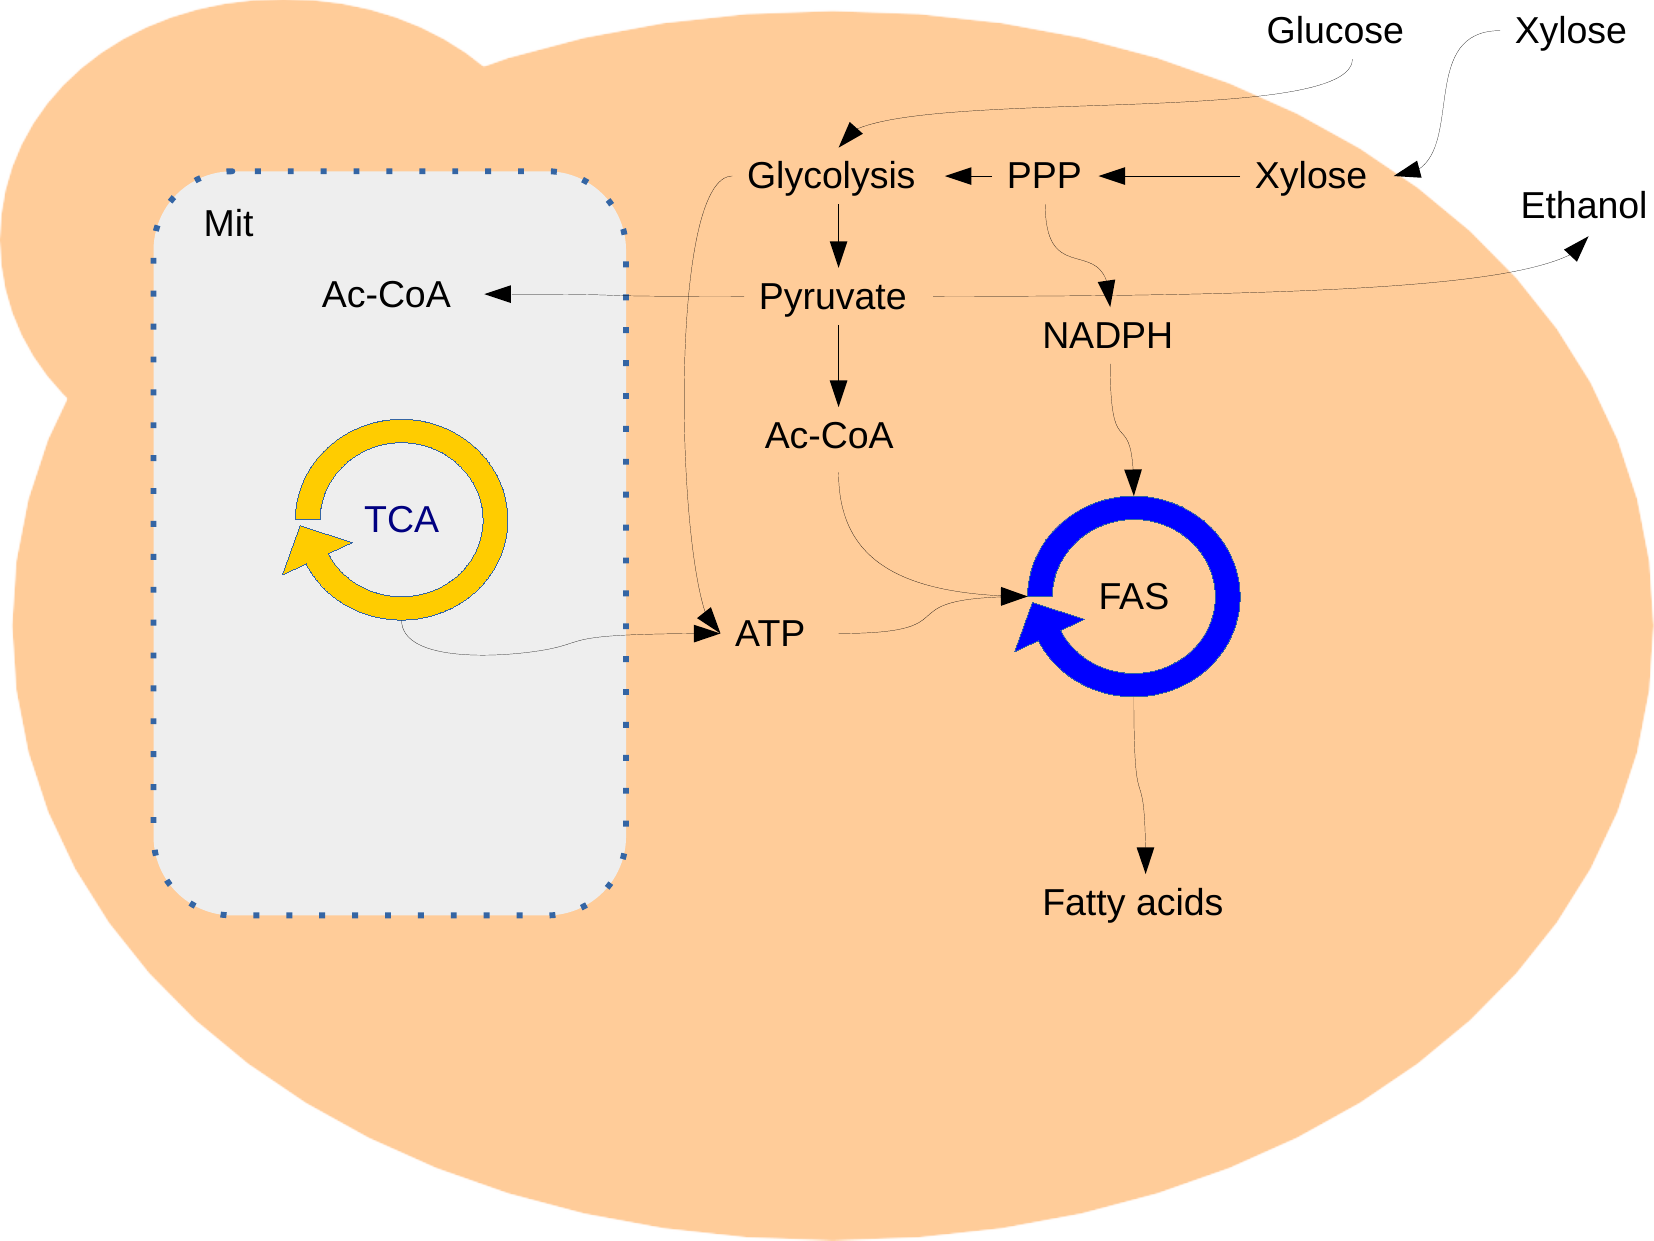

Glucose
Xylose
Glycolysis
PPP
Xylose
Ethanol
Mit
Ac-CoA
Pyruvate
NADPH
Ac-CoA
TCA
FAS
ATP
Fatty acids